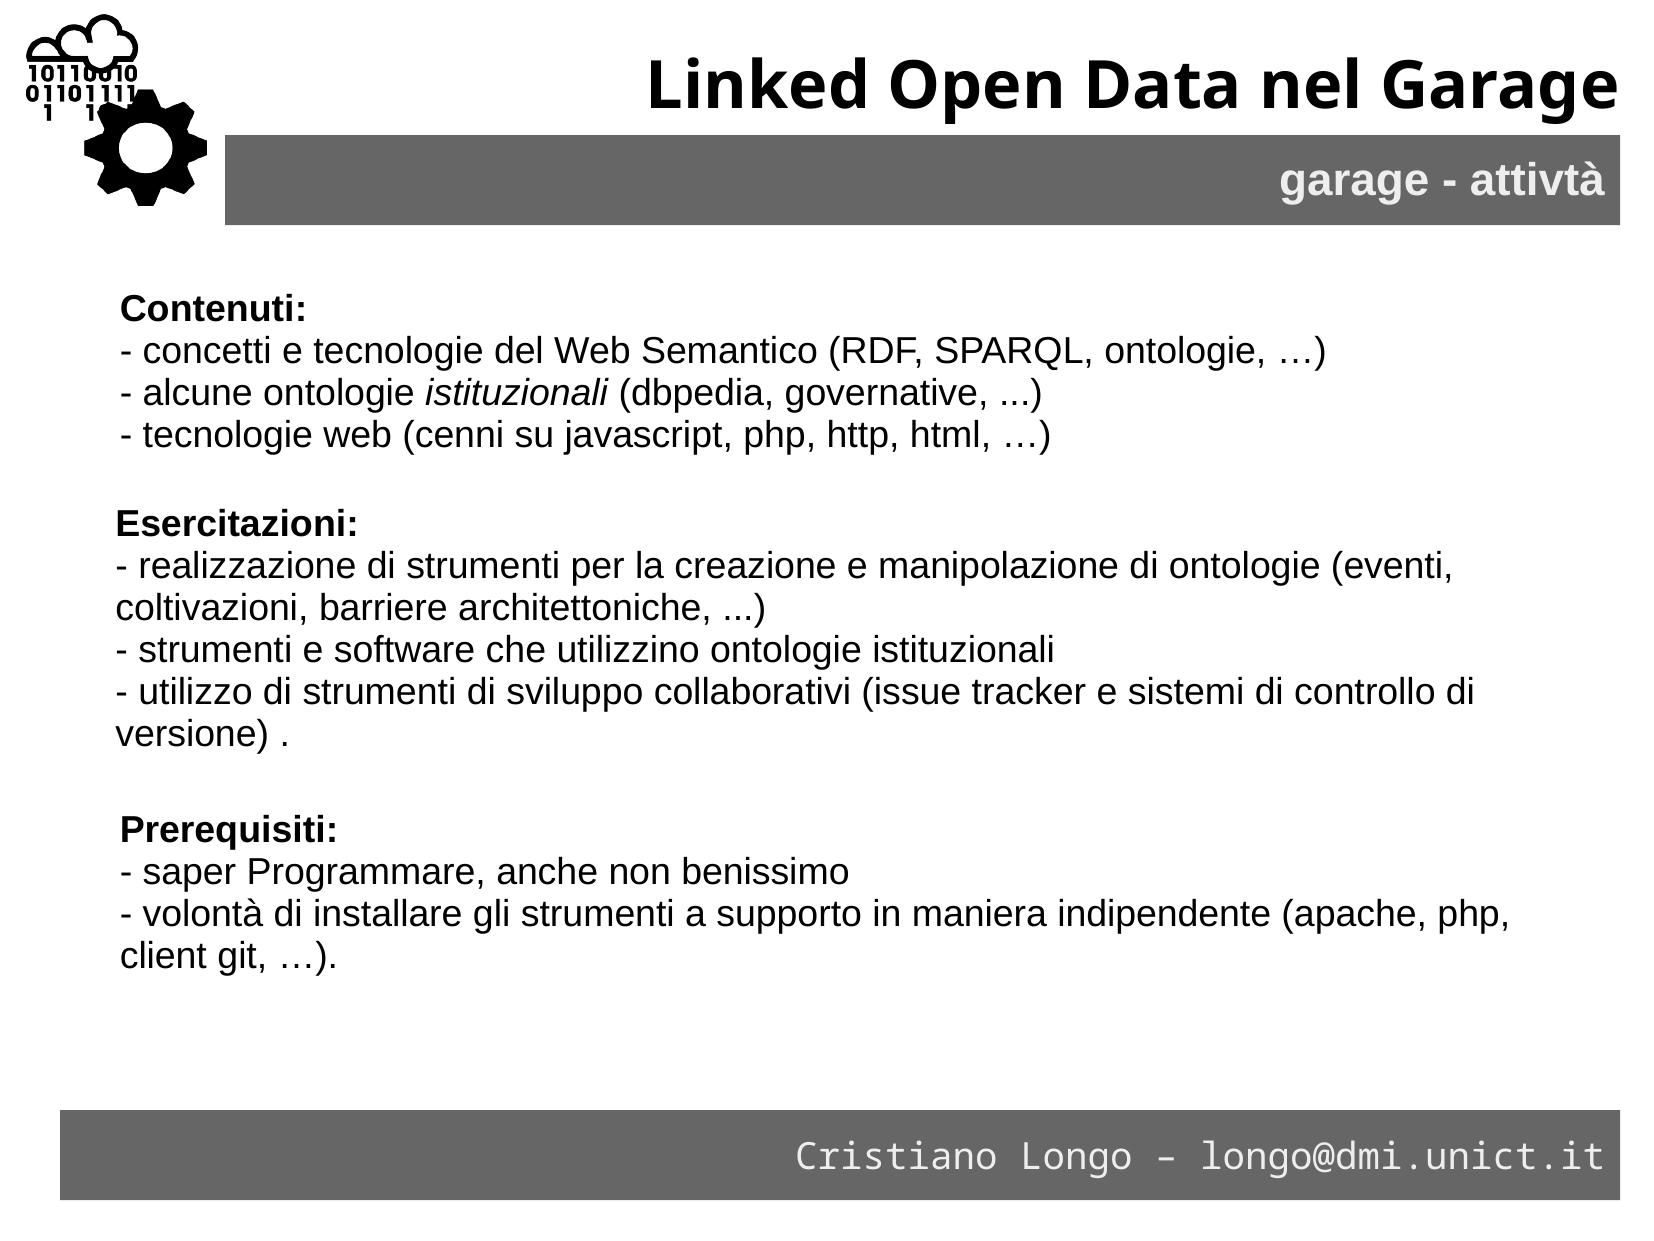

Linked Open Data nel Garage
garage - attivtà
Contenuti:
- concetti e tecnologie del Web Semantico (RDF, SPARQL, ontologie, …)
- alcune ontologie istituzionali (dbpedia, governative, ...)
- tecnologie web (cenni su javascript, php, http, html, …)
Esercitazioni:
- realizzazione di strumenti per la creazione e manipolazione di ontologie (eventi, coltivazioni, barriere architettoniche, ...)
- strumenti e software che utilizzino ontologie istituzionali
- utilizzo di strumenti di sviluppo collaborativi (issue tracker e sistemi di controllo di versione) .
Prerequisiti:
- saper Programmare, anche non benissimo
- volontà di installare gli strumenti a supporto in maniera indipendente (apache, php, client git, …).
Cristiano Longo – longo@dmi.unict.it